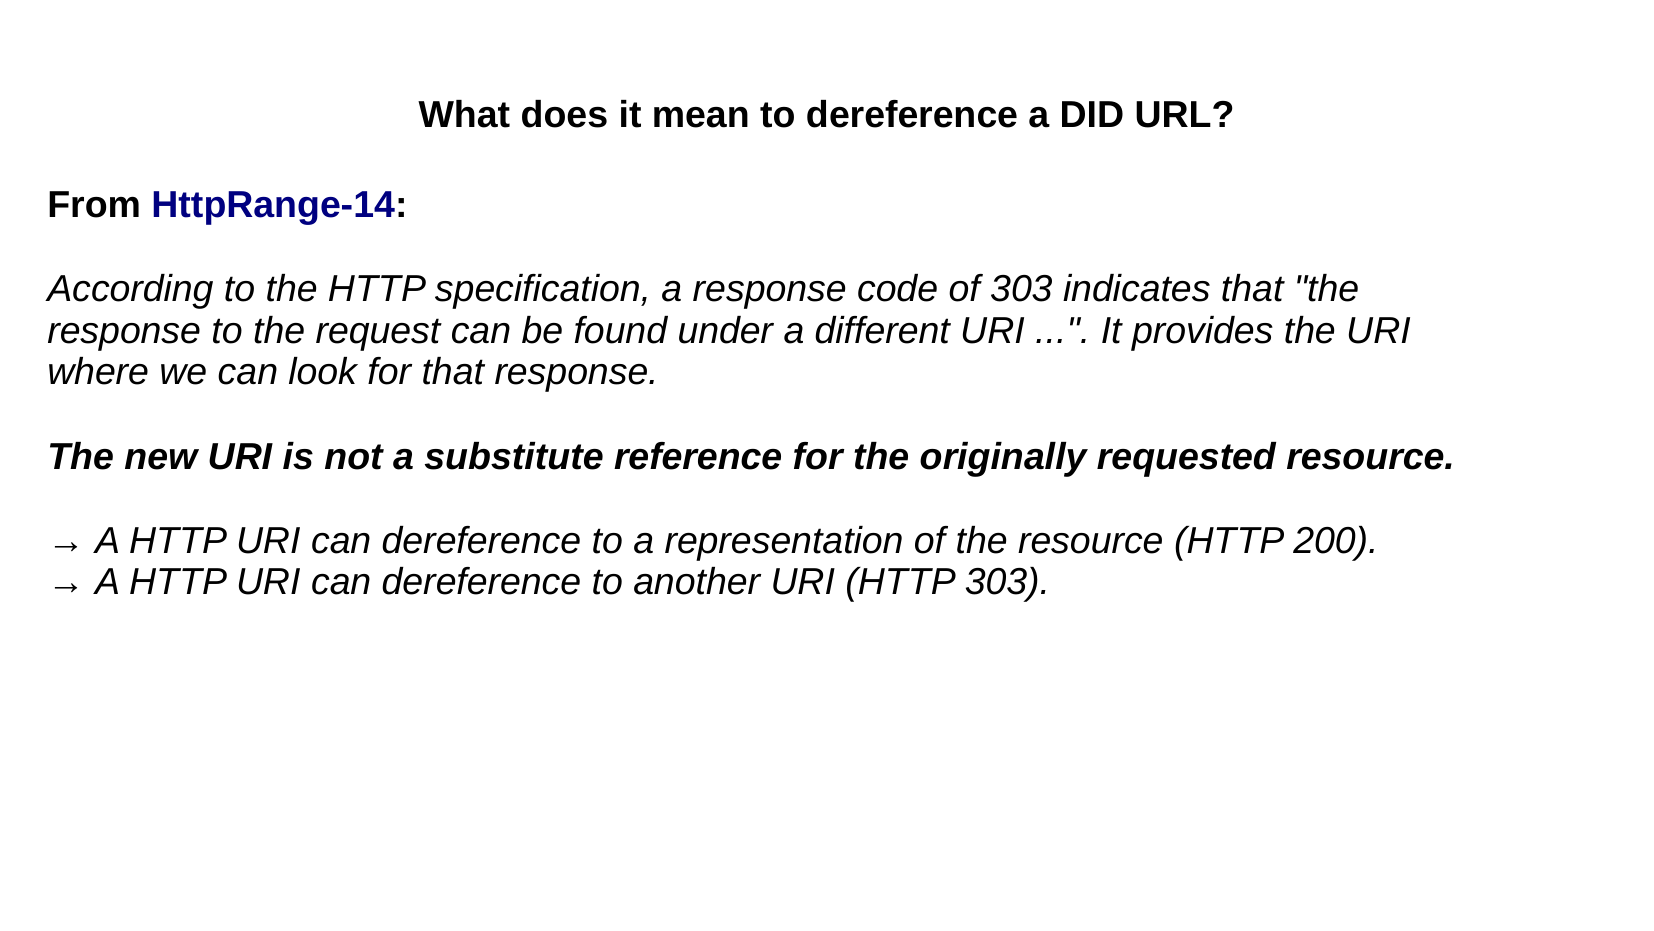

# What does it mean to dereference a DID URL?
From HttpRange-14:
According to the HTTP specification, a response code of 303 indicates that "the response to the request can be found under a different URI ...". It provides the URI where we can look for that response.
The new URI is not a substitute reference for the originally requested resource.
→ A HTTP URI can dereference to a representation of the resource (HTTP 200).
→ A HTTP URI can dereference to another URI (HTTP 303).